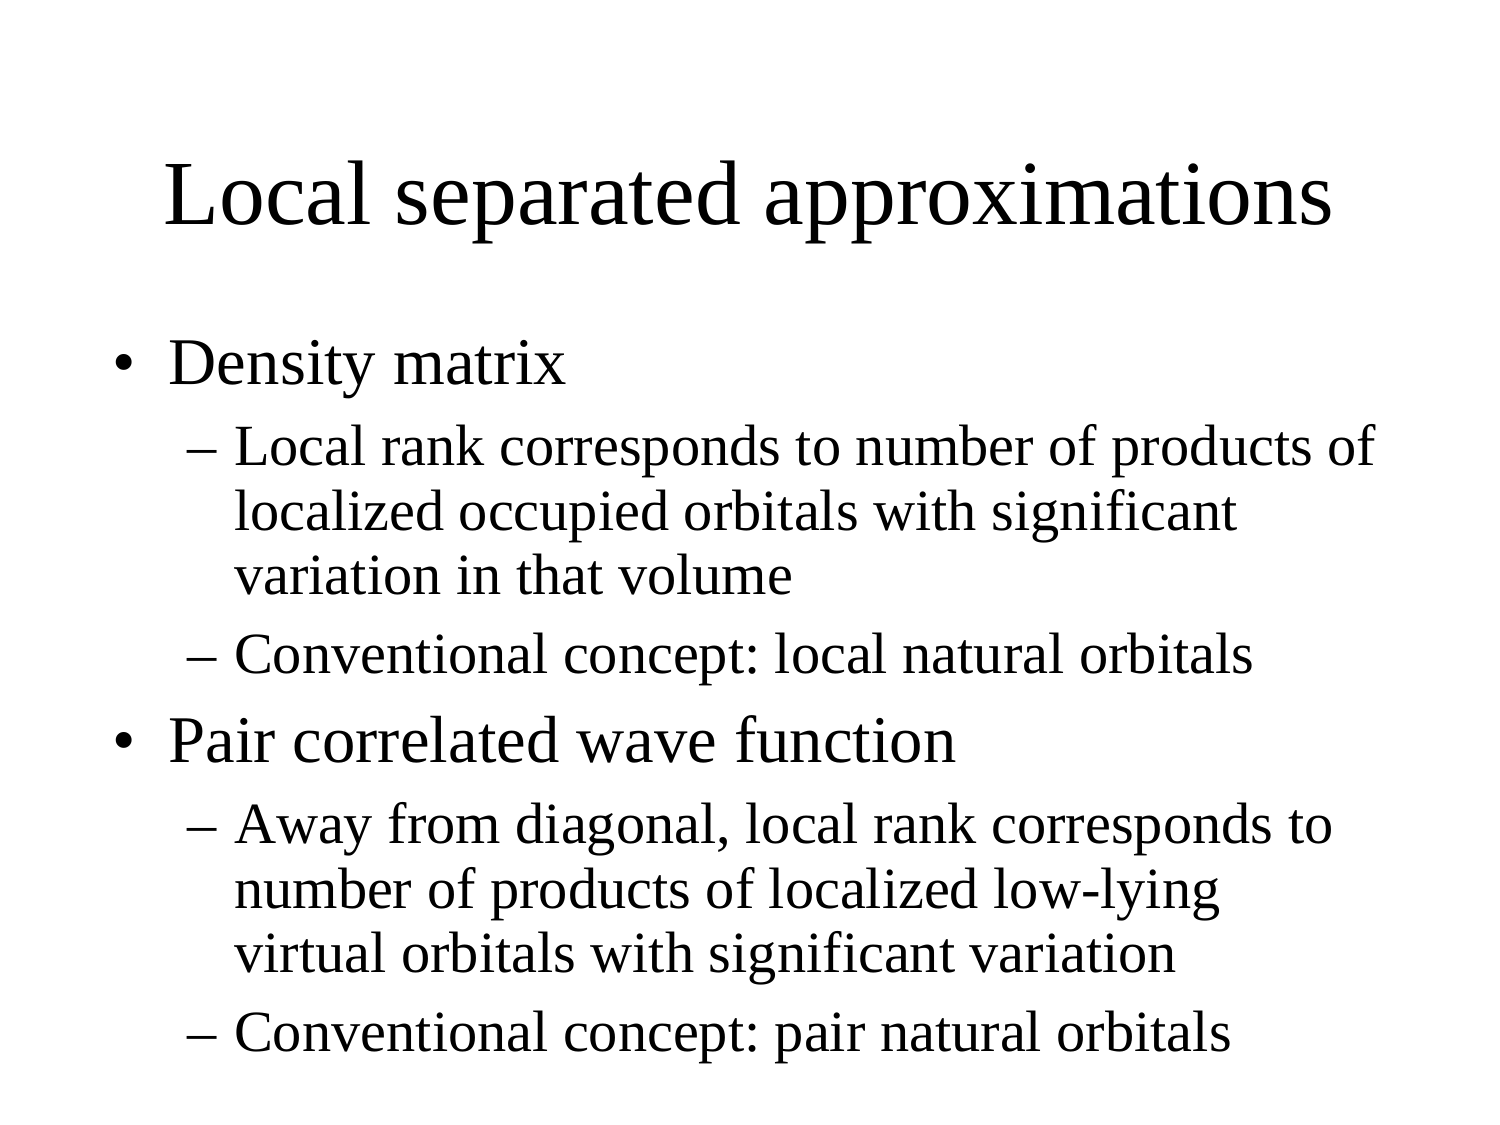

# Local separated approximations
Density matrix
Local rank corresponds to number of products of localized occupied orbitals with significant variation in that volume
Conventional concept: local natural orbitals
Pair correlated wave function
Away from diagonal, local rank corresponds to number of products of localized low-lying virtual orbitals with significant variation
Conventional concept: pair natural orbitals